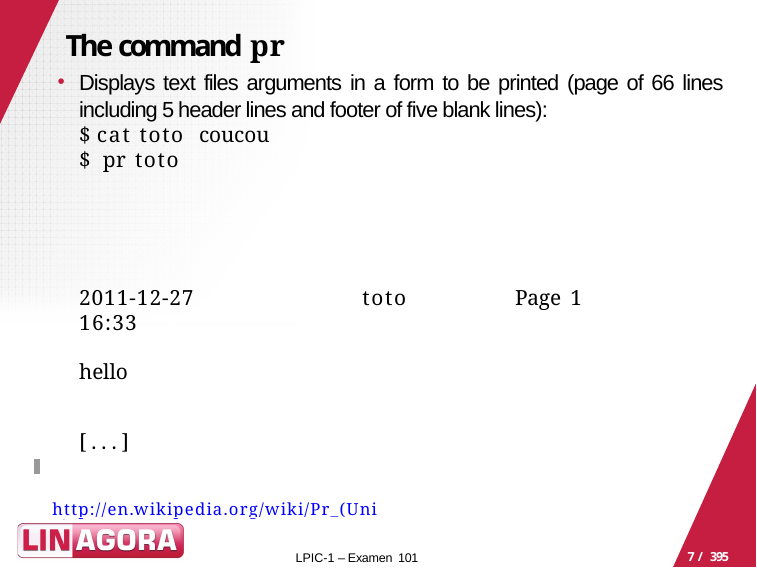

The command pr
Displays text files arguments in a form to be printed (page of 66 lines including 5 header lines and footer of five blank lines):
$ cat toto coucou
$ pr toto
2011-12-27 16:33
toto
Page 1
hello
[...]
http://en.wikipedia.org/wiki/Pr_(Unix)
LPIC-1 – Examen 101